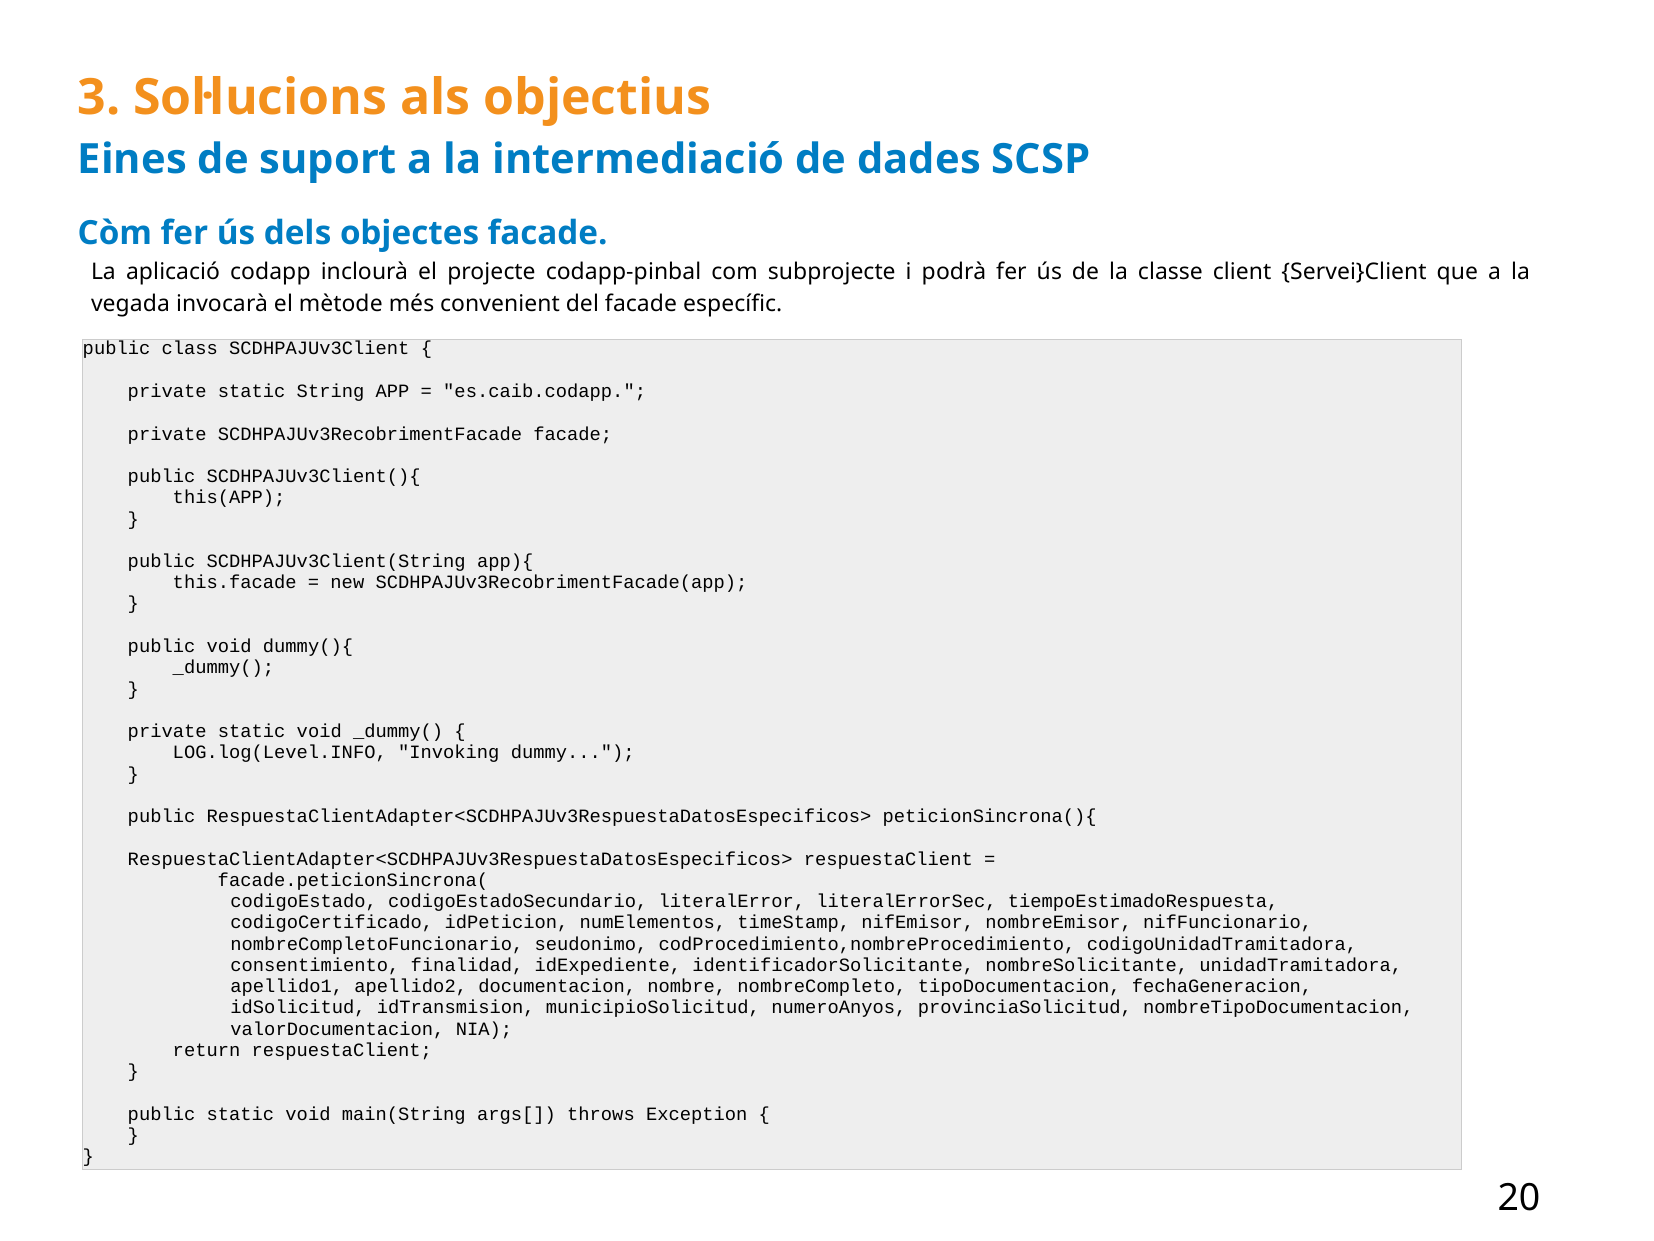

3. Sol·lucions als objectius
Eines de suport a la intermediació de dades SCSP
Còm fer ús dels objectes facade.
La aplicació codapp inclourà el projecte codapp-pinbal com subprojecte i podrà fer ús de la classe client {Servei}Client que a la vegada invocarà el mètode més convenient del facade específic.
public class SCDHPAJUv3Client {
 private static String APP = "es.caib.codapp.";
 private SCDHPAJUv3RecobrimentFacade facade;
 public SCDHPAJUv3Client(){
 this(APP);
 }
 public SCDHPAJUv3Client(String app){
 this.facade = new SCDHPAJUv3RecobrimentFacade(app);
 }
 public void dummy(){
 _dummy();
 }
 private static void _dummy() {
 LOG.log(Level.INFO, "Invoking dummy...");
 }
 public RespuestaClientAdapter<SCDHPAJUv3RespuestaDatosEspecificos> peticionSincrona(){
 RespuestaClientAdapter<SCDHPAJUv3RespuestaDatosEspecificos> respuestaClient =
 facade.peticionSincrona(
		codigoEstado, codigoEstadoSecundario, literalError, literalErrorSec, tiempoEstimadoRespuesta, 				codigoCertificado, idPeticion, numElementos, timeStamp, nifEmisor, nombreEmisor, nifFuncionario, 				nombreCompletoFuncionario, seudonimo, codProcedimiento,nombreProcedimiento, codigoUnidadTramitadora, 			consentimiento, finalidad, idExpediente, identificadorSolicitante, nombreSolicitante, unidadTramitadora, 		apellido1, apellido2, documentacion, nombre, nombreCompleto, tipoDocumentacion, fechaGeneracion,
		idSolicitud, idTransmision, municipioSolicitud, numeroAnyos, provinciaSolicitud, nombreTipoDocumentacion, 		valorDocumentacion, NIA);
 return respuestaClient;
 }
 public static void main(String args[]) throws Exception {
 }
}